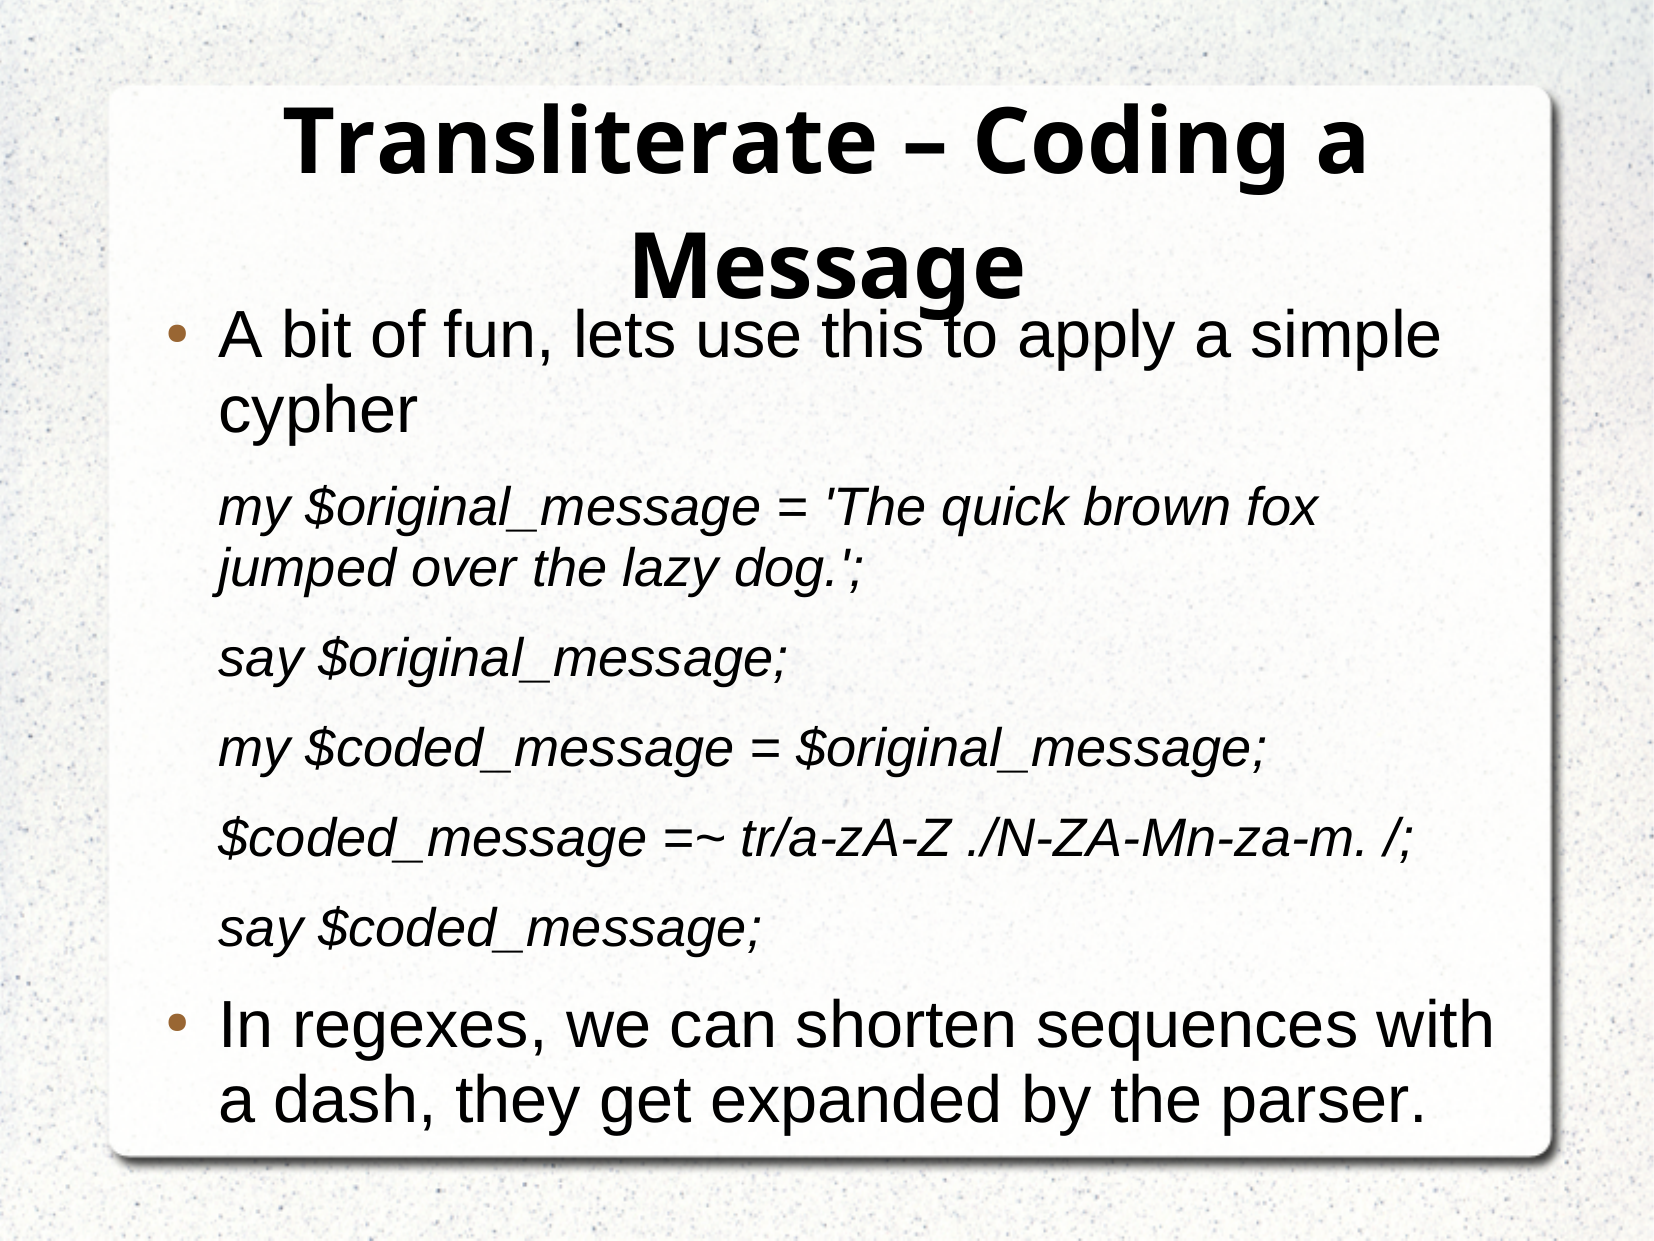

# Transliterate – Coding a Message
A bit of fun, lets use this to apply a simple cypher
my $original_message = 'The quick brown fox jumped over the lazy dog.';
say $original_message;
my $coded_message = $original_message;
$coded_message =~ tr/a-zA-Z ./N-ZA-Mn-za-m. /;
say $coded_message;
In regexes, we can shorten sequences with a dash, they get expanded by the parser.